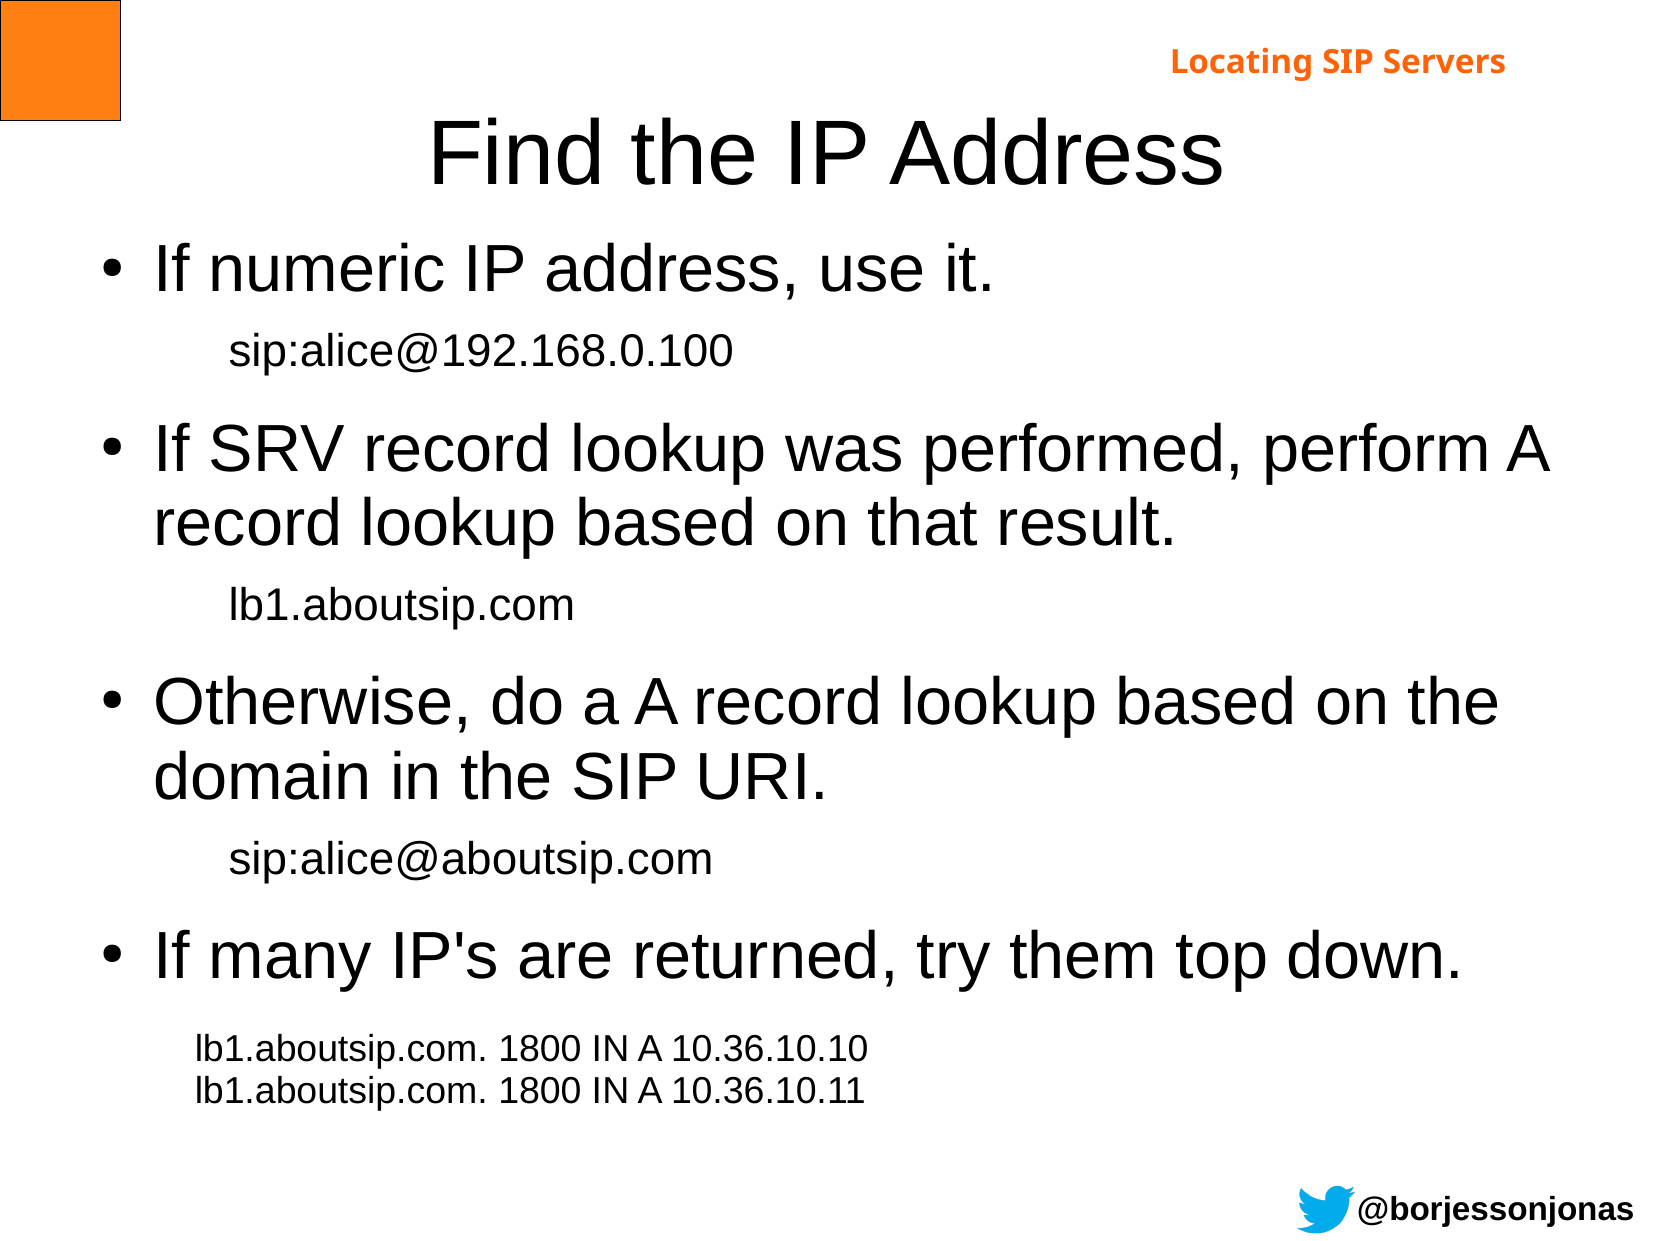

Locating SIP Servers
# Find the IP Address
If numeric IP address, use it.
	sip:alice@192.168.0.100
If SRV record lookup was performed, perform A record lookup based on that result.
	lb1.aboutsip.com
Otherwise, do a A record lookup based on the domain in the SIP URI.
	sip:alice@aboutsip.com
If many IP's are returned, try them top down.
lb1.aboutsip.com. 1800 IN A 10.36.10.10
lb1.aboutsip.com. 1800 IN A 10.36.10.11